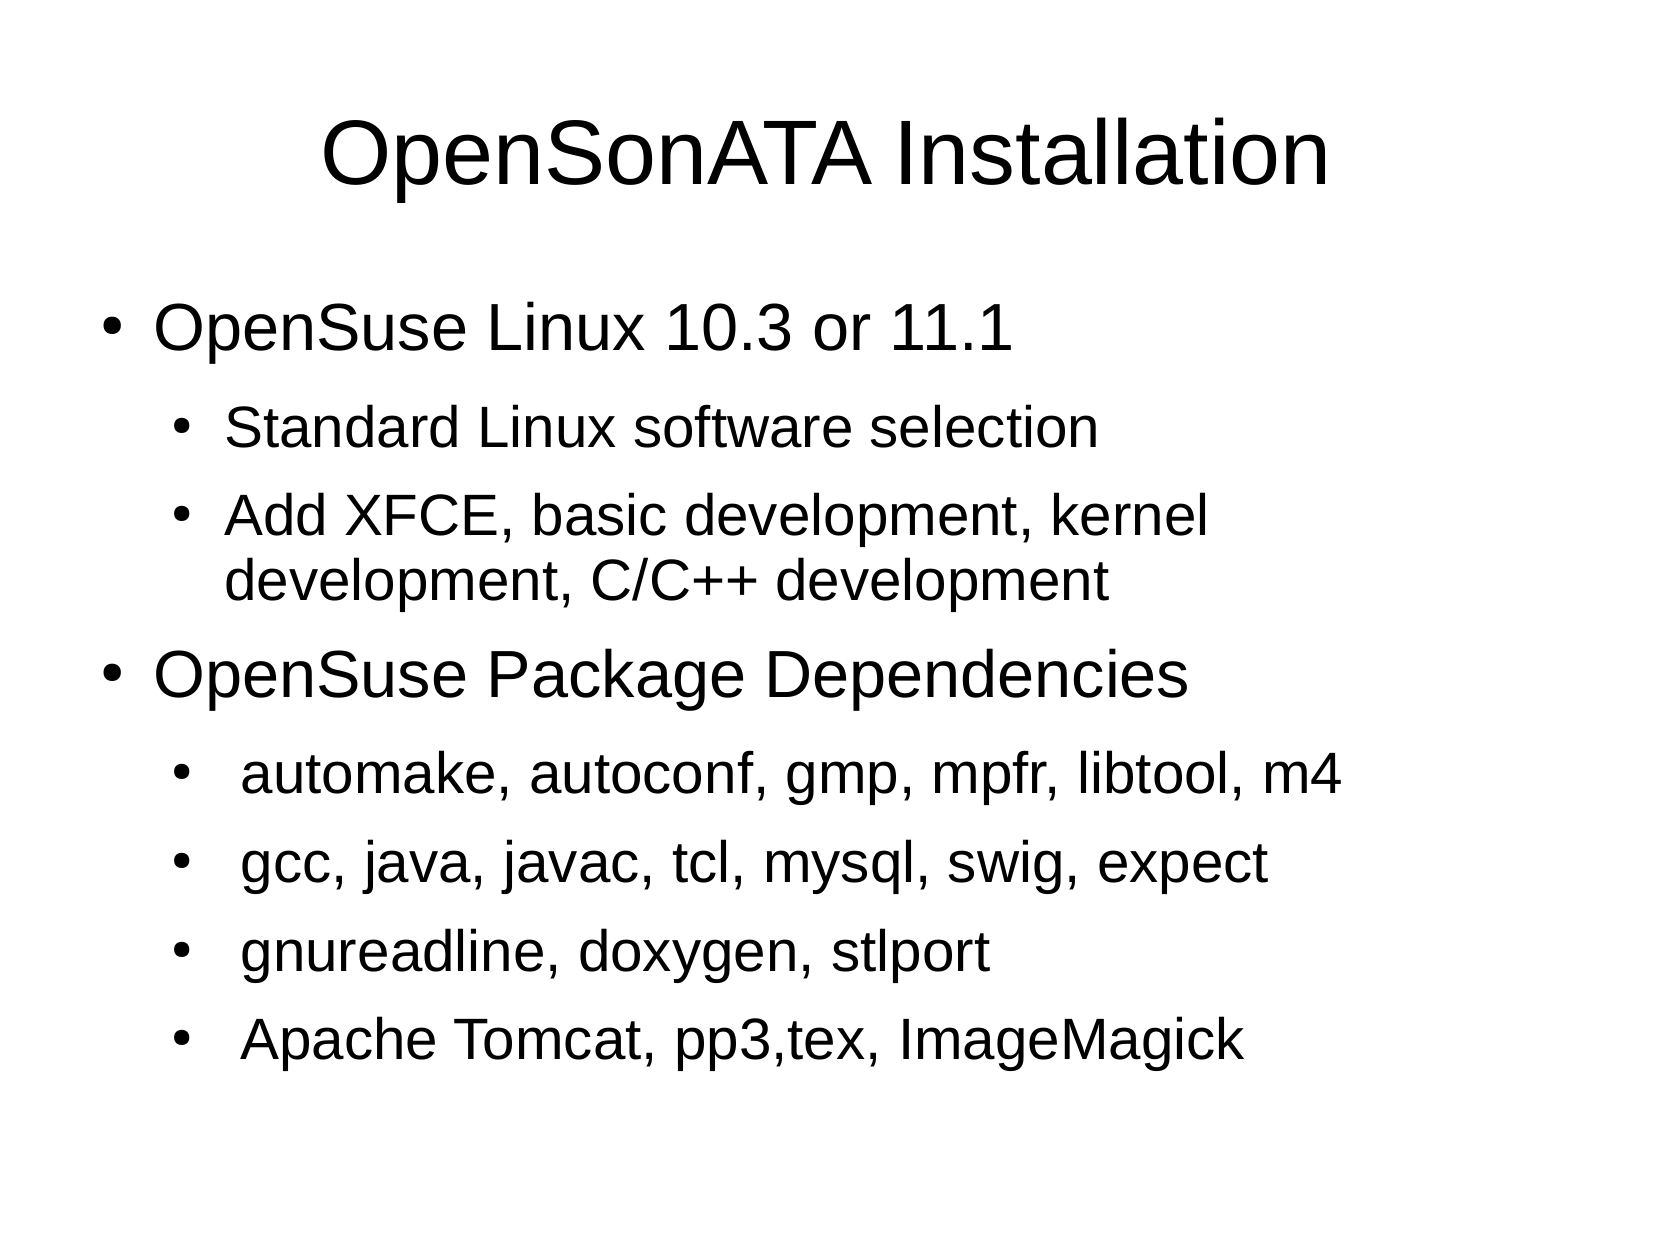

# OpenSonATA Installation
OpenSuse Linux 10.3 or 11.1
Standard Linux software selection
Add XFCE, basic development, kernel development, C/C++ development
OpenSuse Package Dependencies
 automake, autoconf, gmp, mpfr, libtool, m4
 gcc, java, javac, tcl, mysql, swig, expect
 gnureadline, doxygen, stlport
 Apache Tomcat, pp3,tex, ImageMagick